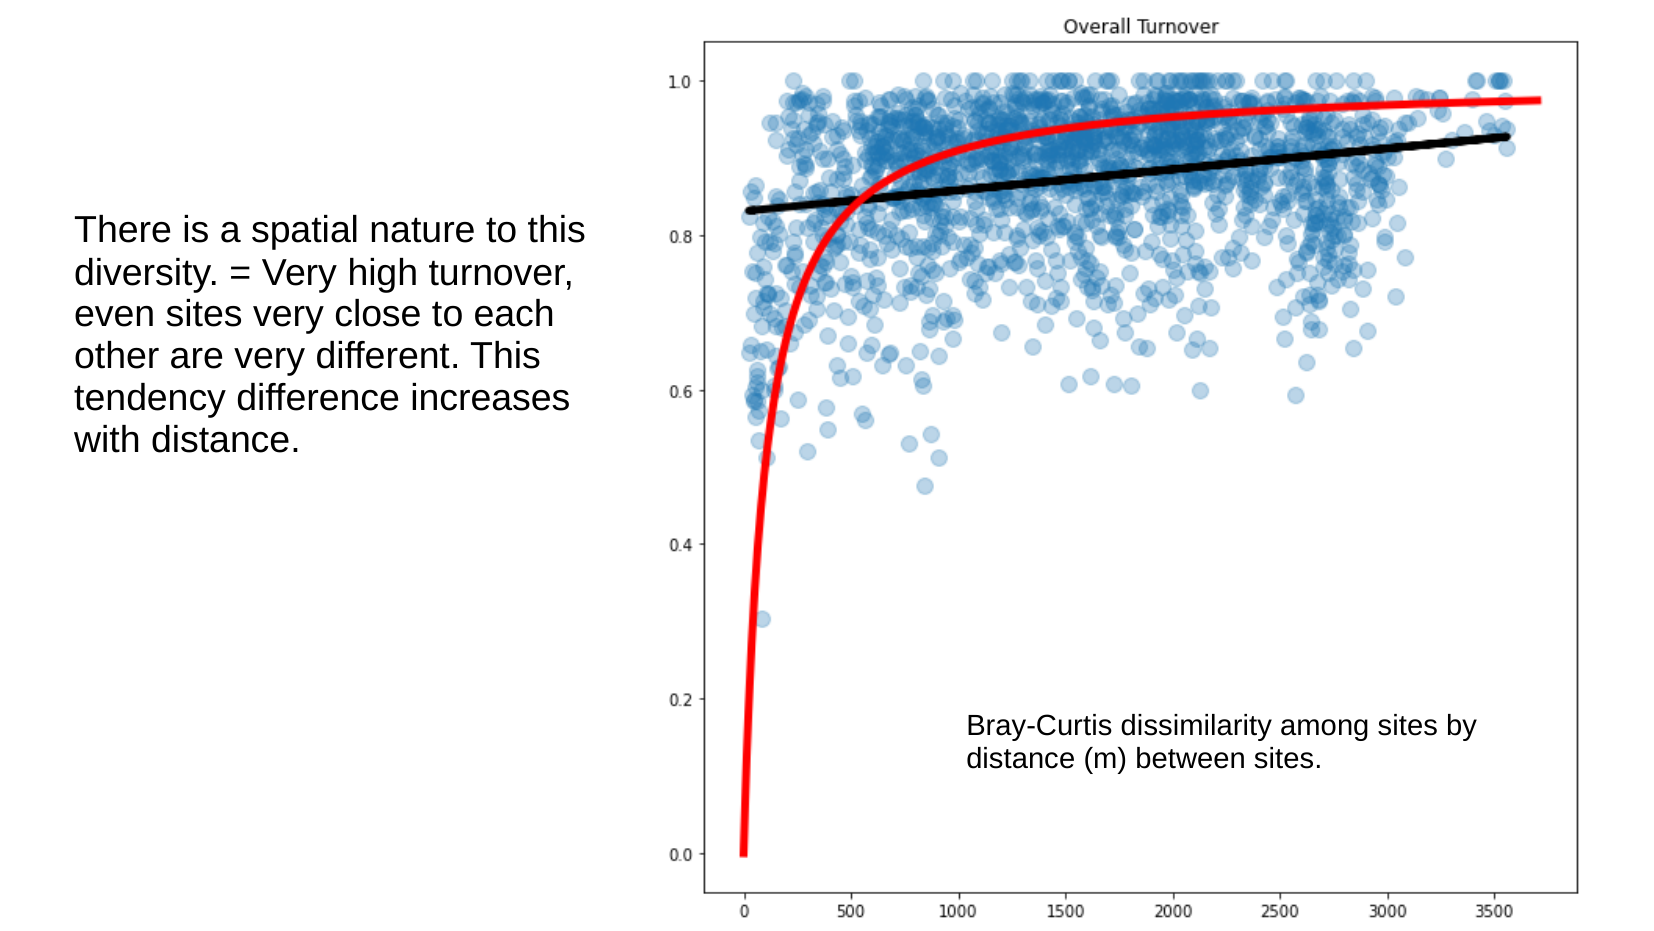

There is a spatial nature to this diversity. = Very high turnover, even sites very close to each other are very different. This tendency difference increases with distance.
Bray-Curtis dissimilarity among sites by distance (m) between sites.